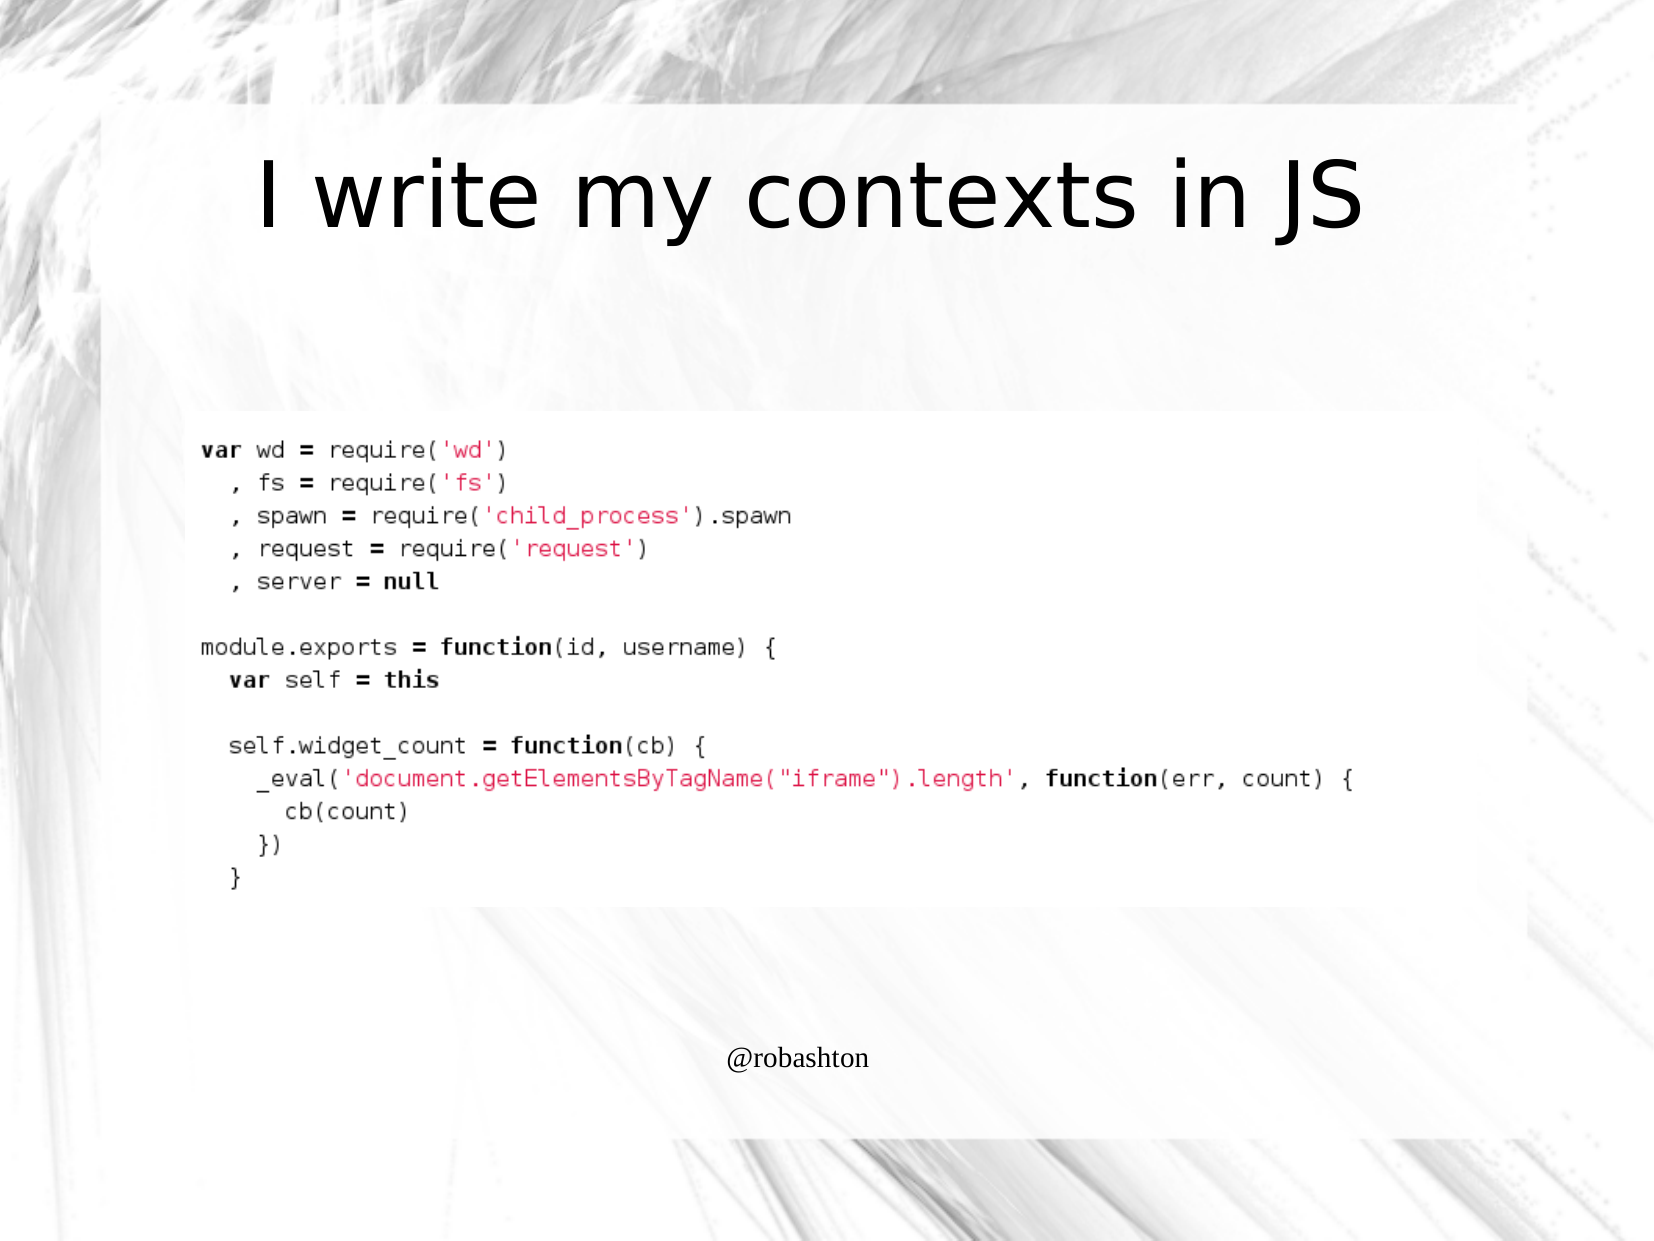

# I write my contexts in JS
@robashton